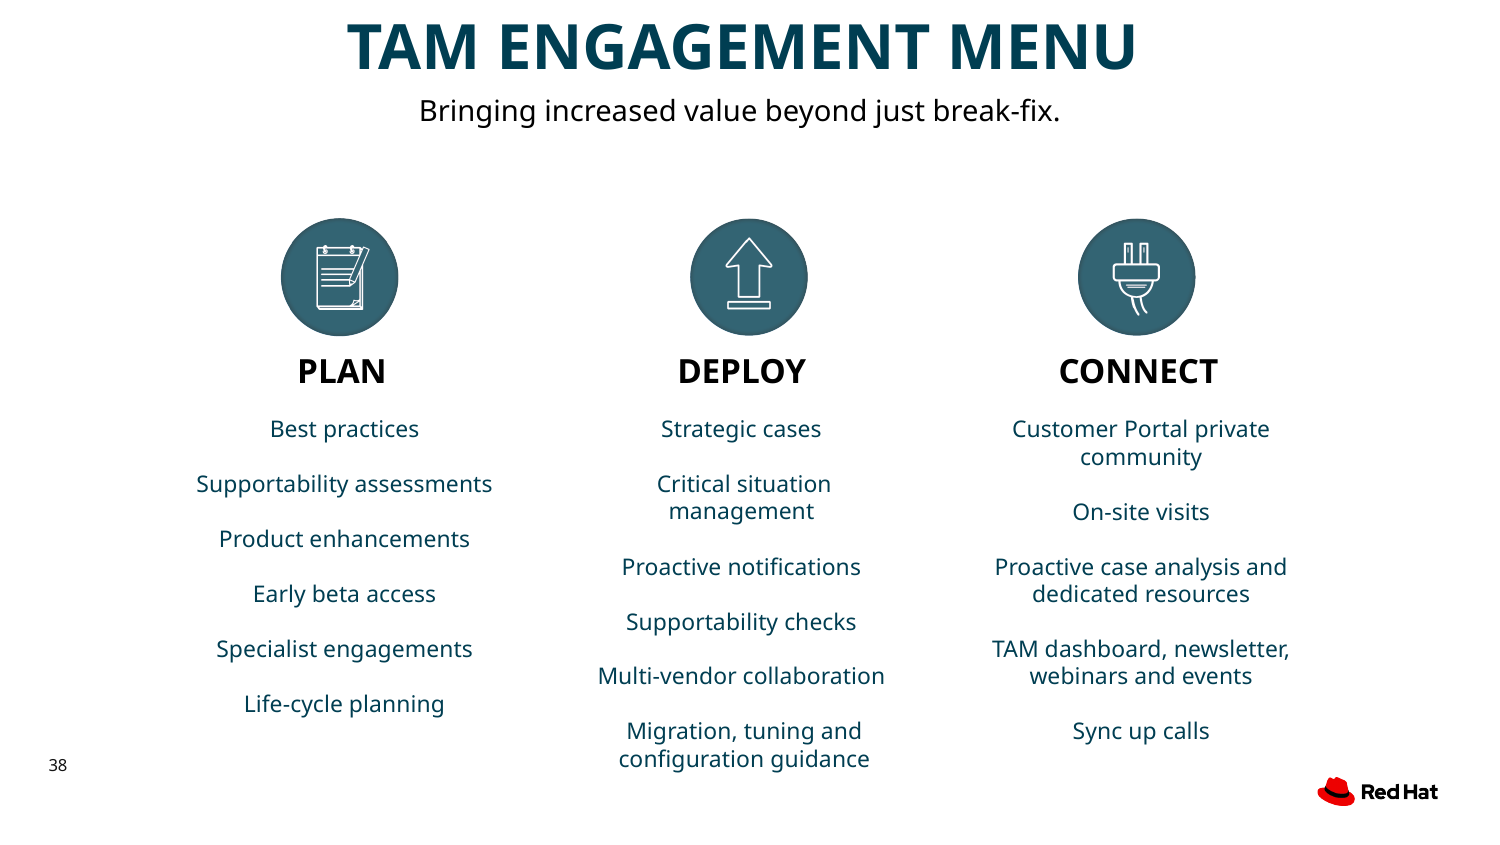

TAM ENGAGEMENT MENU
Bringing increased value beyond just break-fix.
PLAN
DEPLOY
CONNECT
Best practices
Supportability assessments
Product enhancements
Early beta access
Specialist engagements
Life-cycle planning
Strategic cases
Critical situation management
Proactive notifications
Supportability checks
Multi-vendor collaboration
Migration, tuning and configuration guidance
Customer Portal private community
On-site visits
Proactive case analysis and dedicated resources
TAM dashboard, newsletter, webinars and events
Sync up calls
38